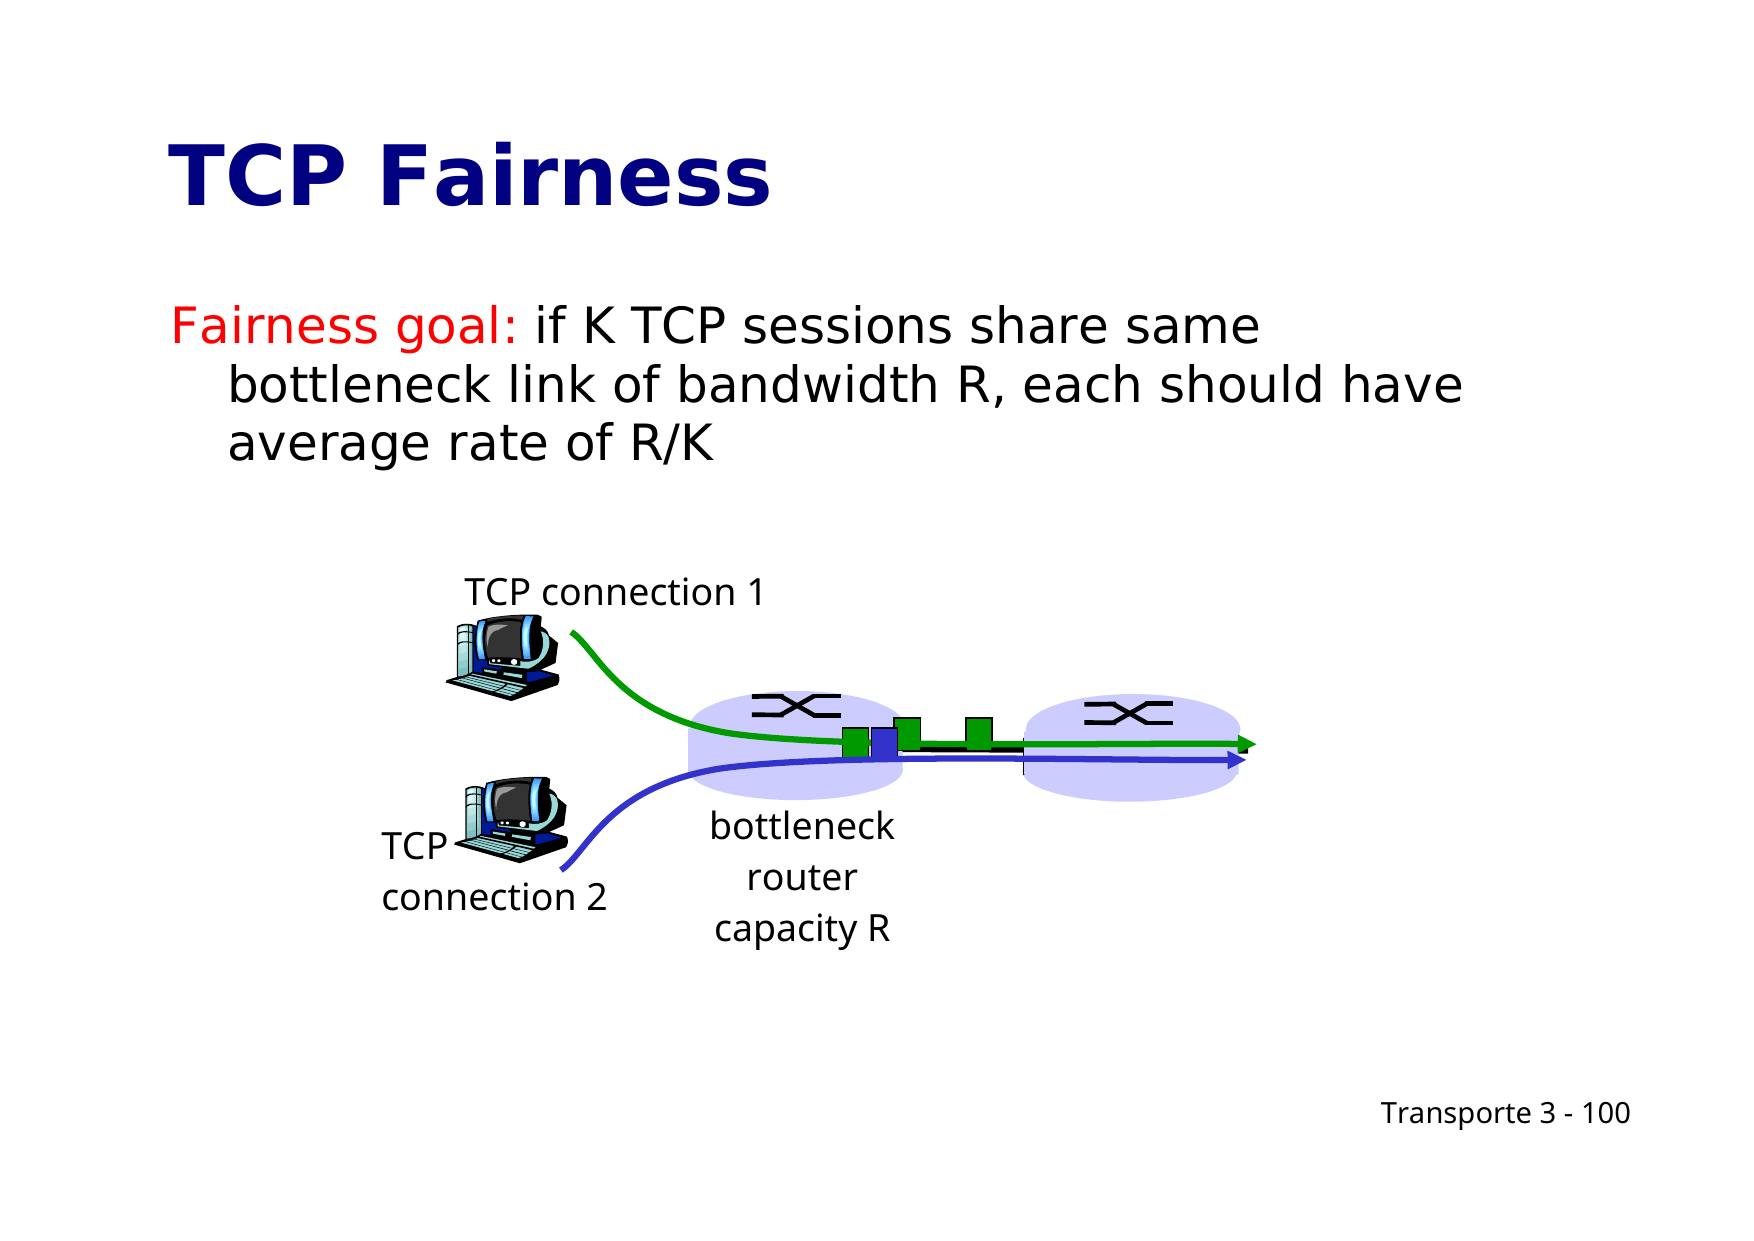

TCP Fairness
# Fairness goal: if K TCP sessions share same bottleneck link of bandwidth R, each should have average rate of R/K
TCP connection 1
bottleneck
router
capacity R
TCP
connection 2